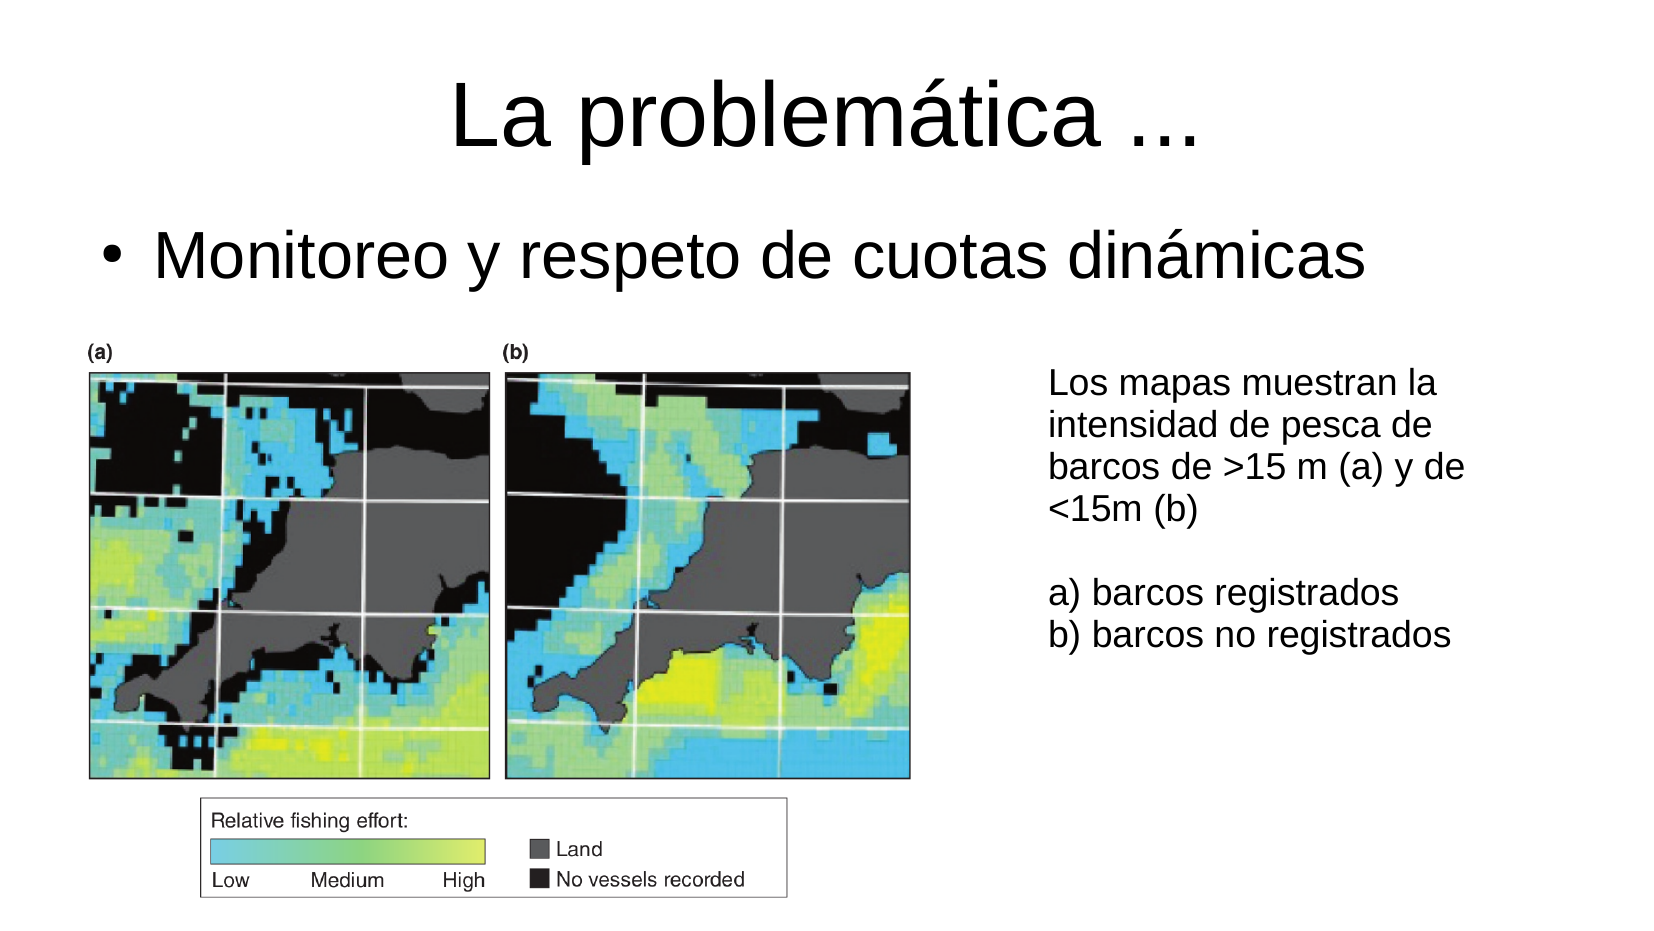

# La problemática ...
Monitoreo y respeto de cuotas dinámicas
Los mapas muestran la intensidad de pesca de barcos de >15 m (a) y de <15m (b)
a) barcos registrados
b) barcos no registrados